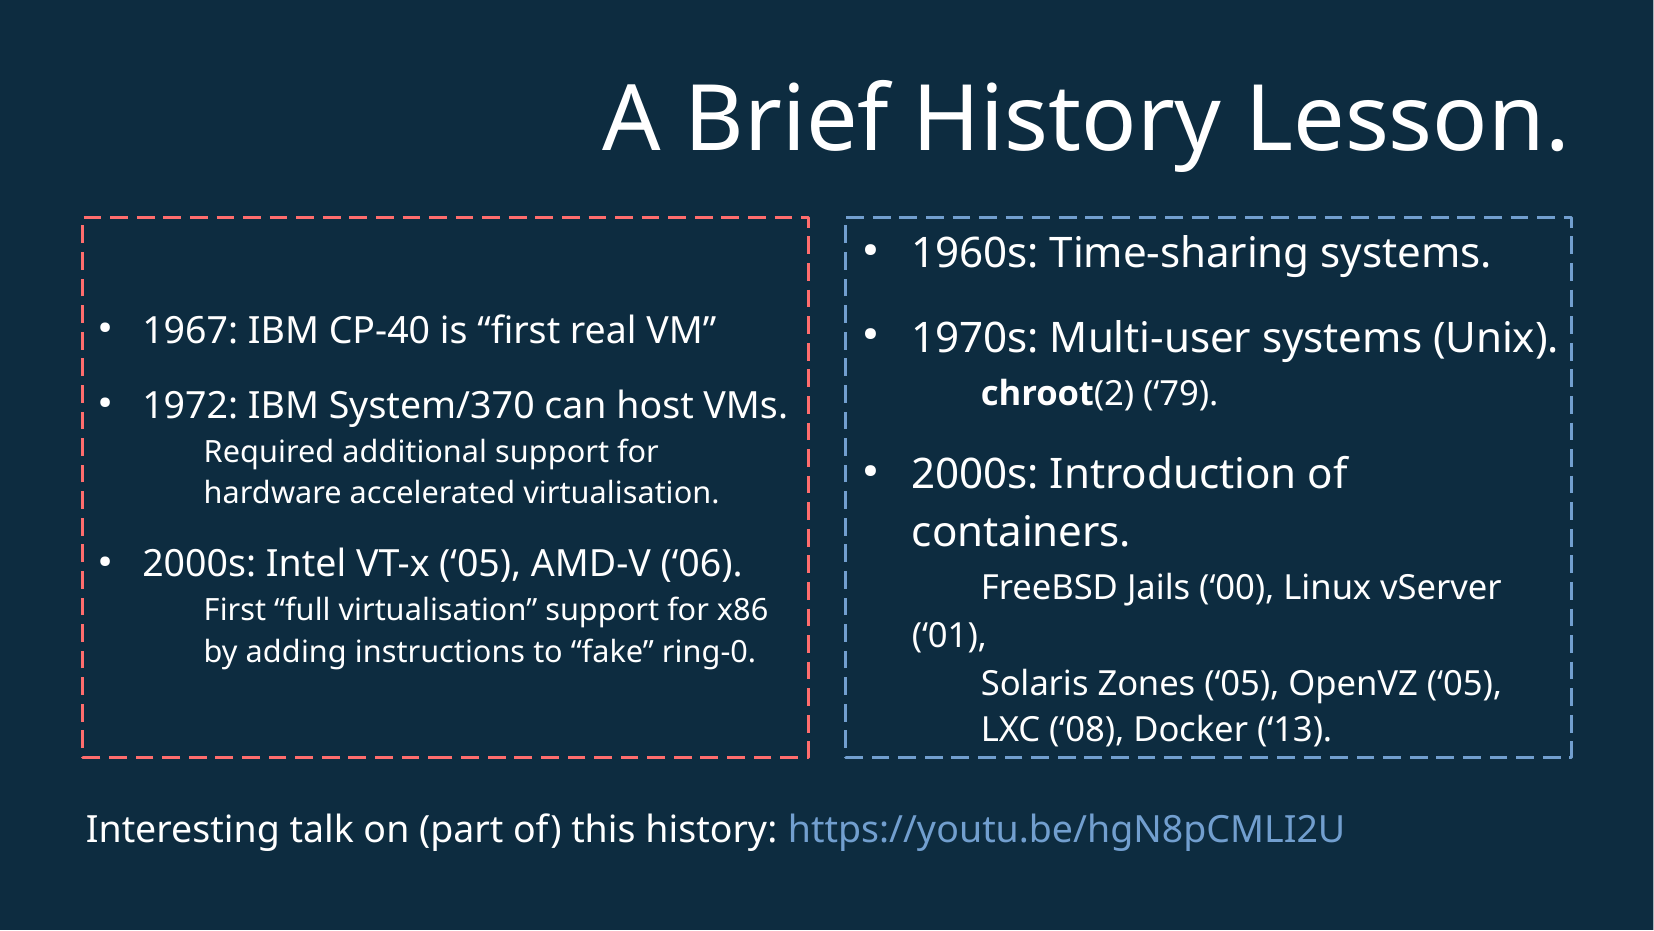

# A Brief History Lesson.
1967: IBM CP-40 is “first real VM”
1972: IBM System/370 can host VMs.
	Required additional support for
	hardware accelerated virtualisation.
2000s: Intel VT-x (‘05), AMD-V (‘06).
	First “full virtualisation” support for x86
	by adding instructions to “fake” ring-0.
1960s: Time-sharing systems.
1970s: Multi-user systems (Unix).
	chroot(2) (‘79).
2000s: Introduction of containers.
	FreeBSD Jails (‘00), Linux vServer (‘01),
	Solaris Zones (‘05), OpenVZ (‘05),
	LXC (‘08), Docker (‘13).
Interesting talk on (part of) this history: https://youtu.be/hgN8pCMLI2U